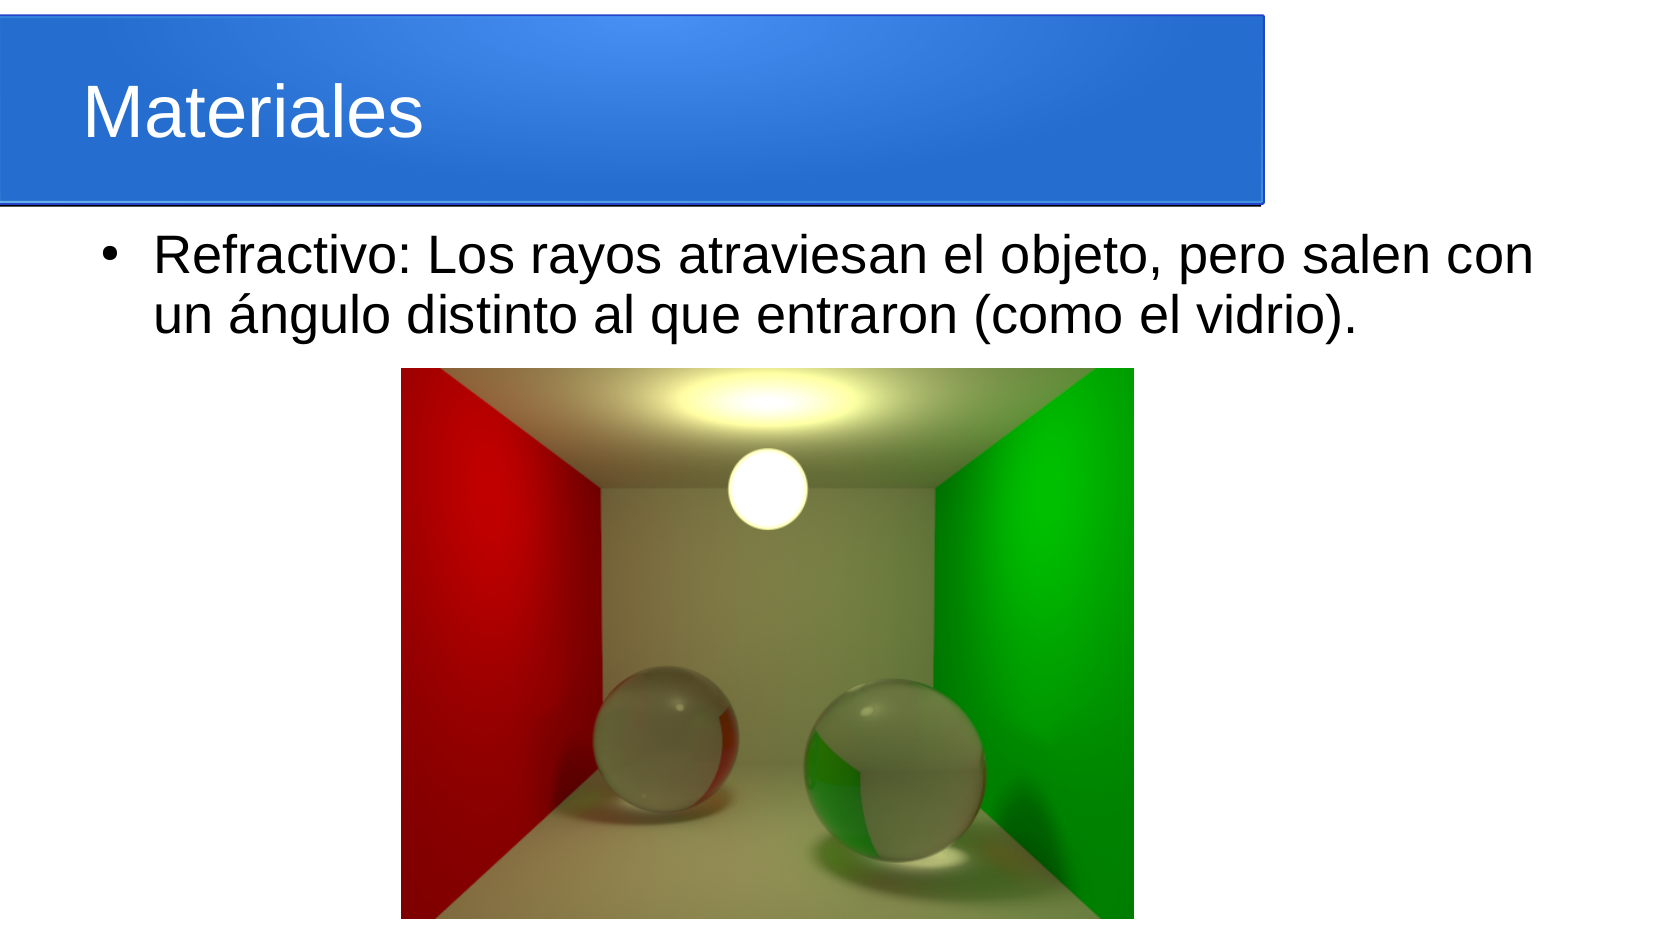

# Materiales
Refractivo: Los rayos atraviesan el objeto, pero salen con un ángulo distinto al que entraron (como el vidrio).